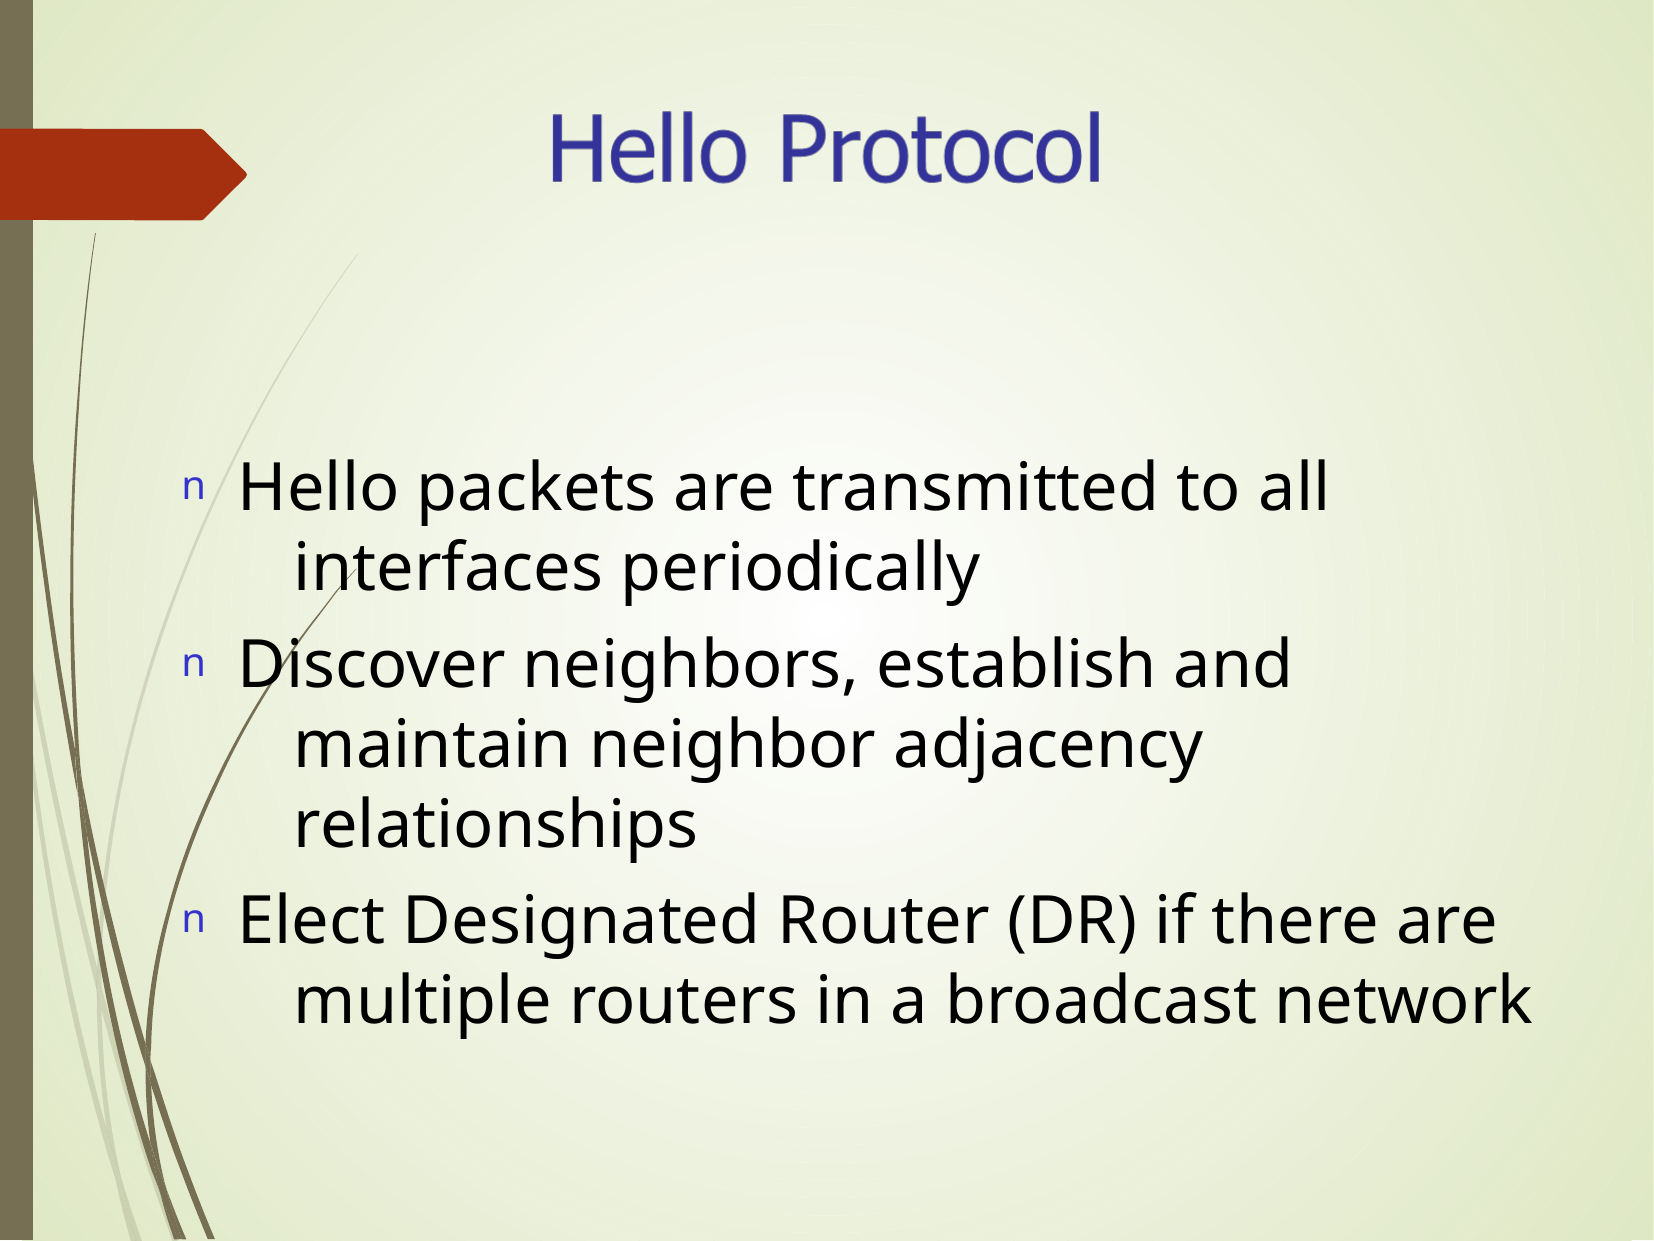

Hello packets are transmitted to all interfaces periodically
Discover neighbors, establish and maintain neighbor adjacency relationships
Elect Designated Router (DR) if there are multiple routers in a broadcast network